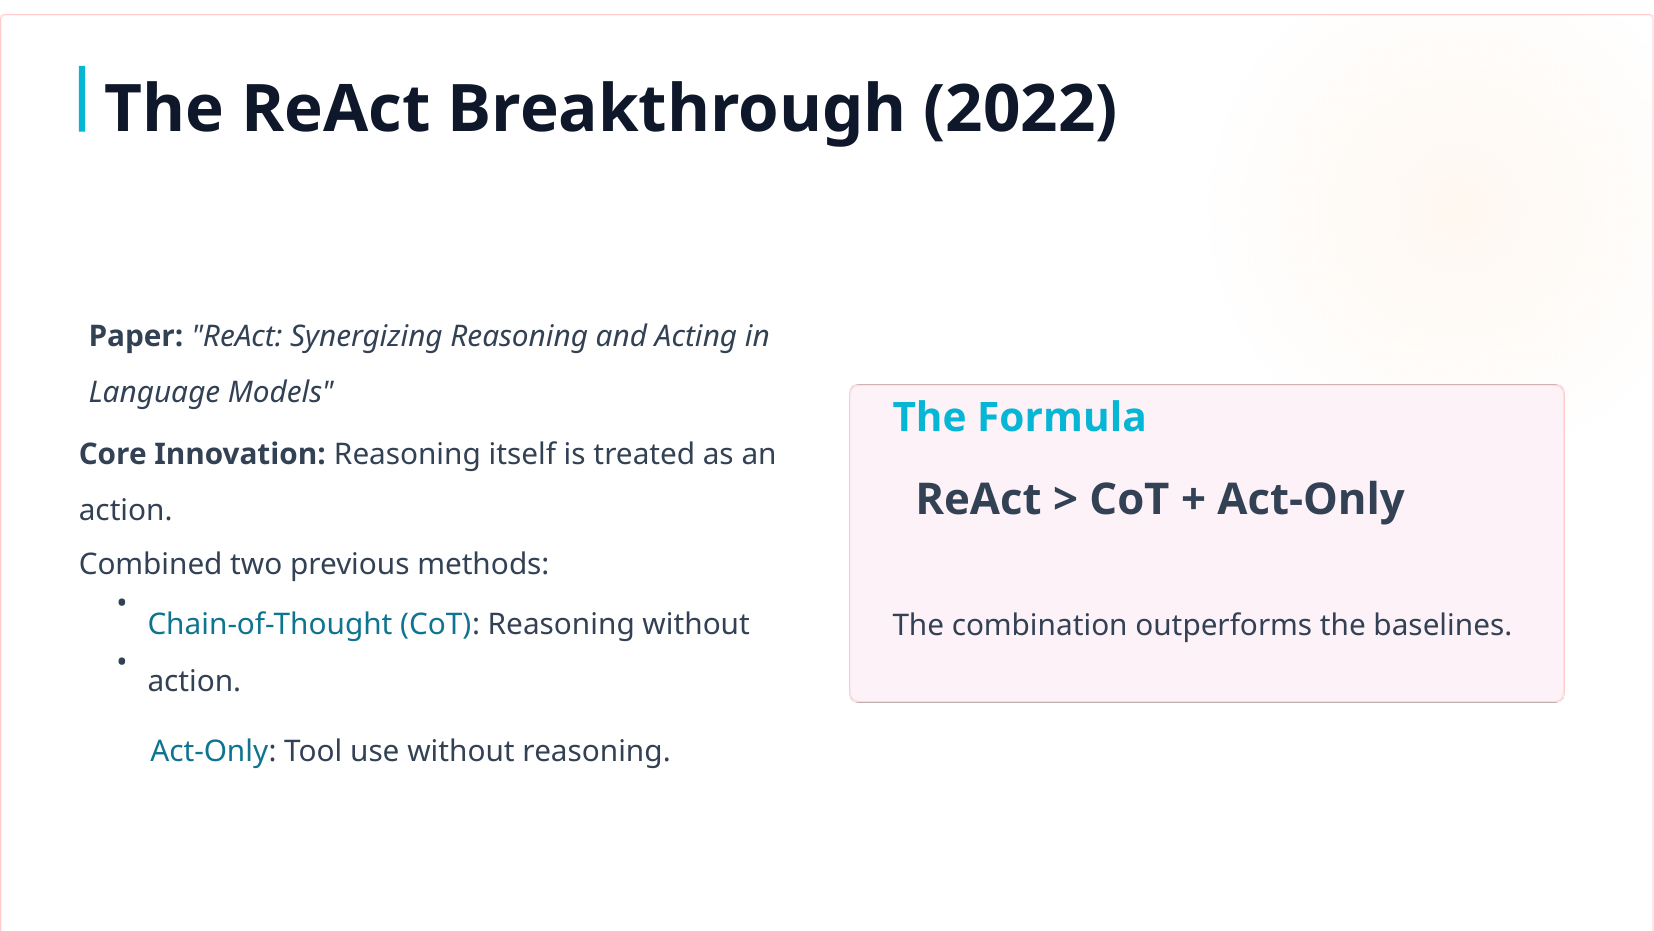

The ReAct Breakthrough (2022)
Paper: "ReAct: Synergizing Reasoning and Acting in Language Models"
The Formula
Core Innovation: Reasoning itself is treated as an action.
ReAct > CoT + Act-Only
Combined two previous methods:
Chain-of-Thought (CoT): Reasoning without action.
•
The combination outperforms the baselines.
•
Act-Only: Tool use without reasoning.